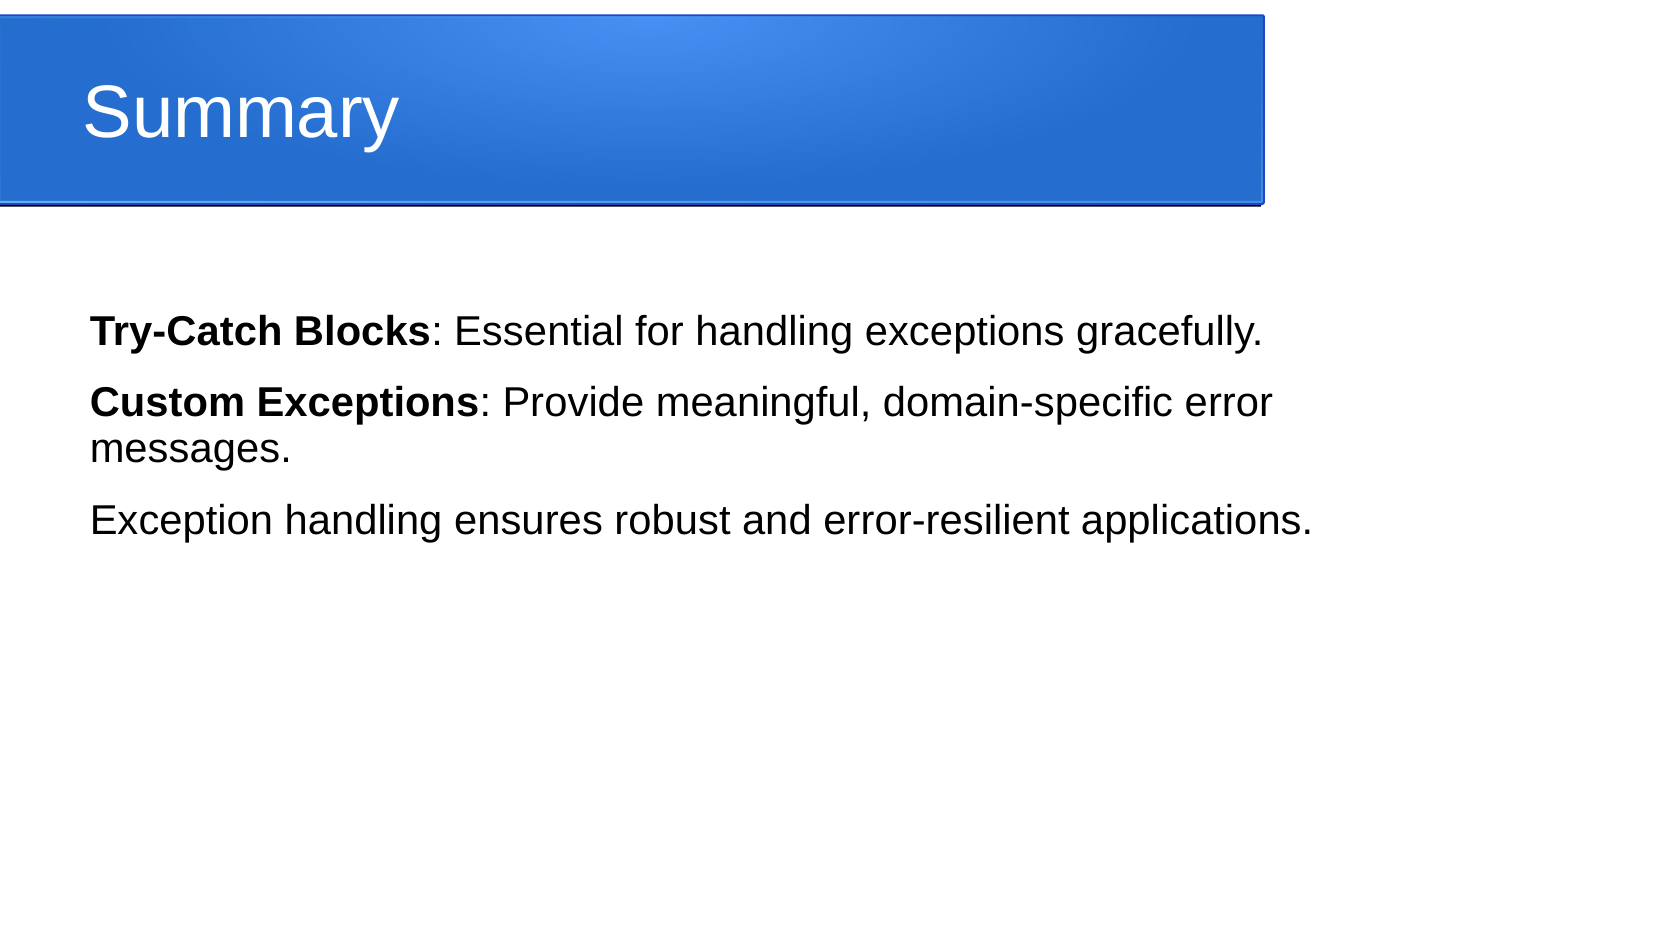

# Summary
Try-Catch Blocks: Essential for handling exceptions gracefully.
Custom Exceptions: Provide meaningful, domain-specific error messages.
Exception handling ensures robust and error-resilient applications.